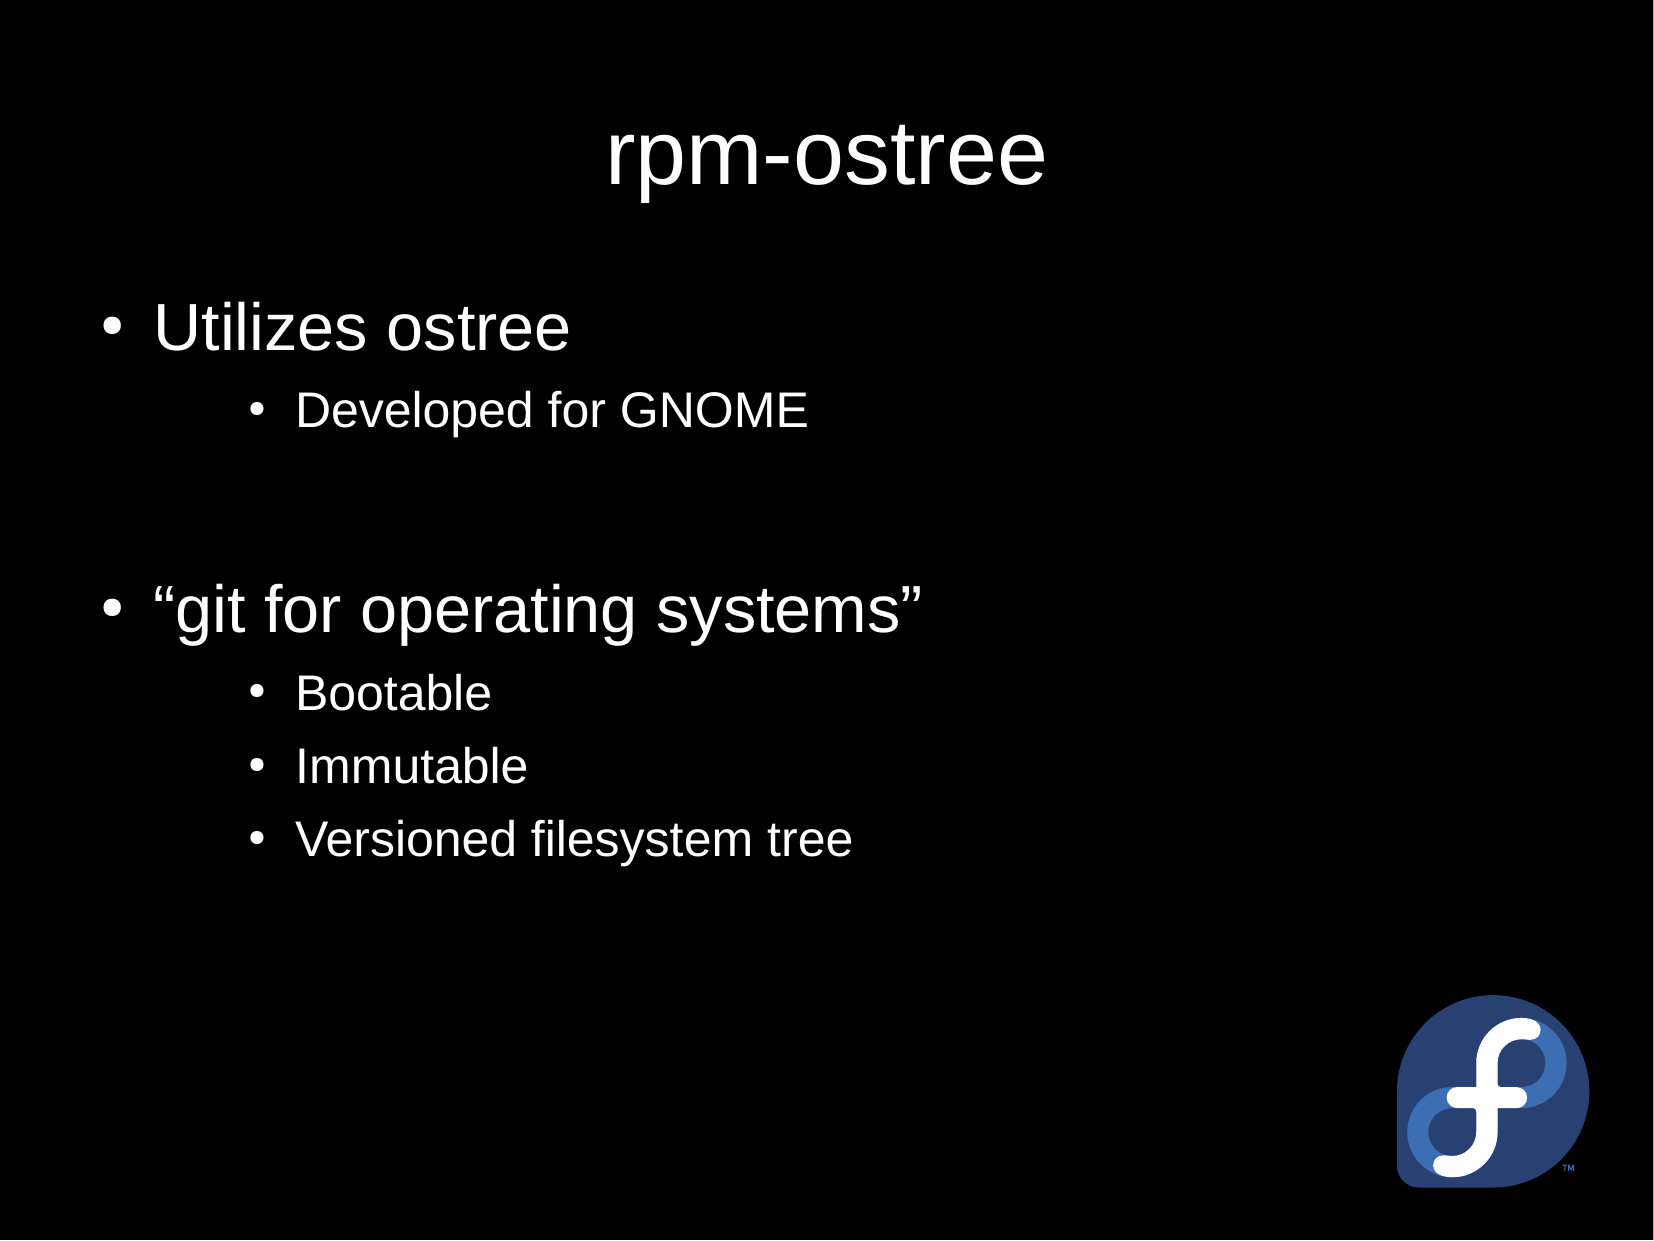

# rpm-ostree
Utilizes ostree
Developed for GNOME
“git for operating systems”
Bootable
Immutable
Versioned filesystem tree